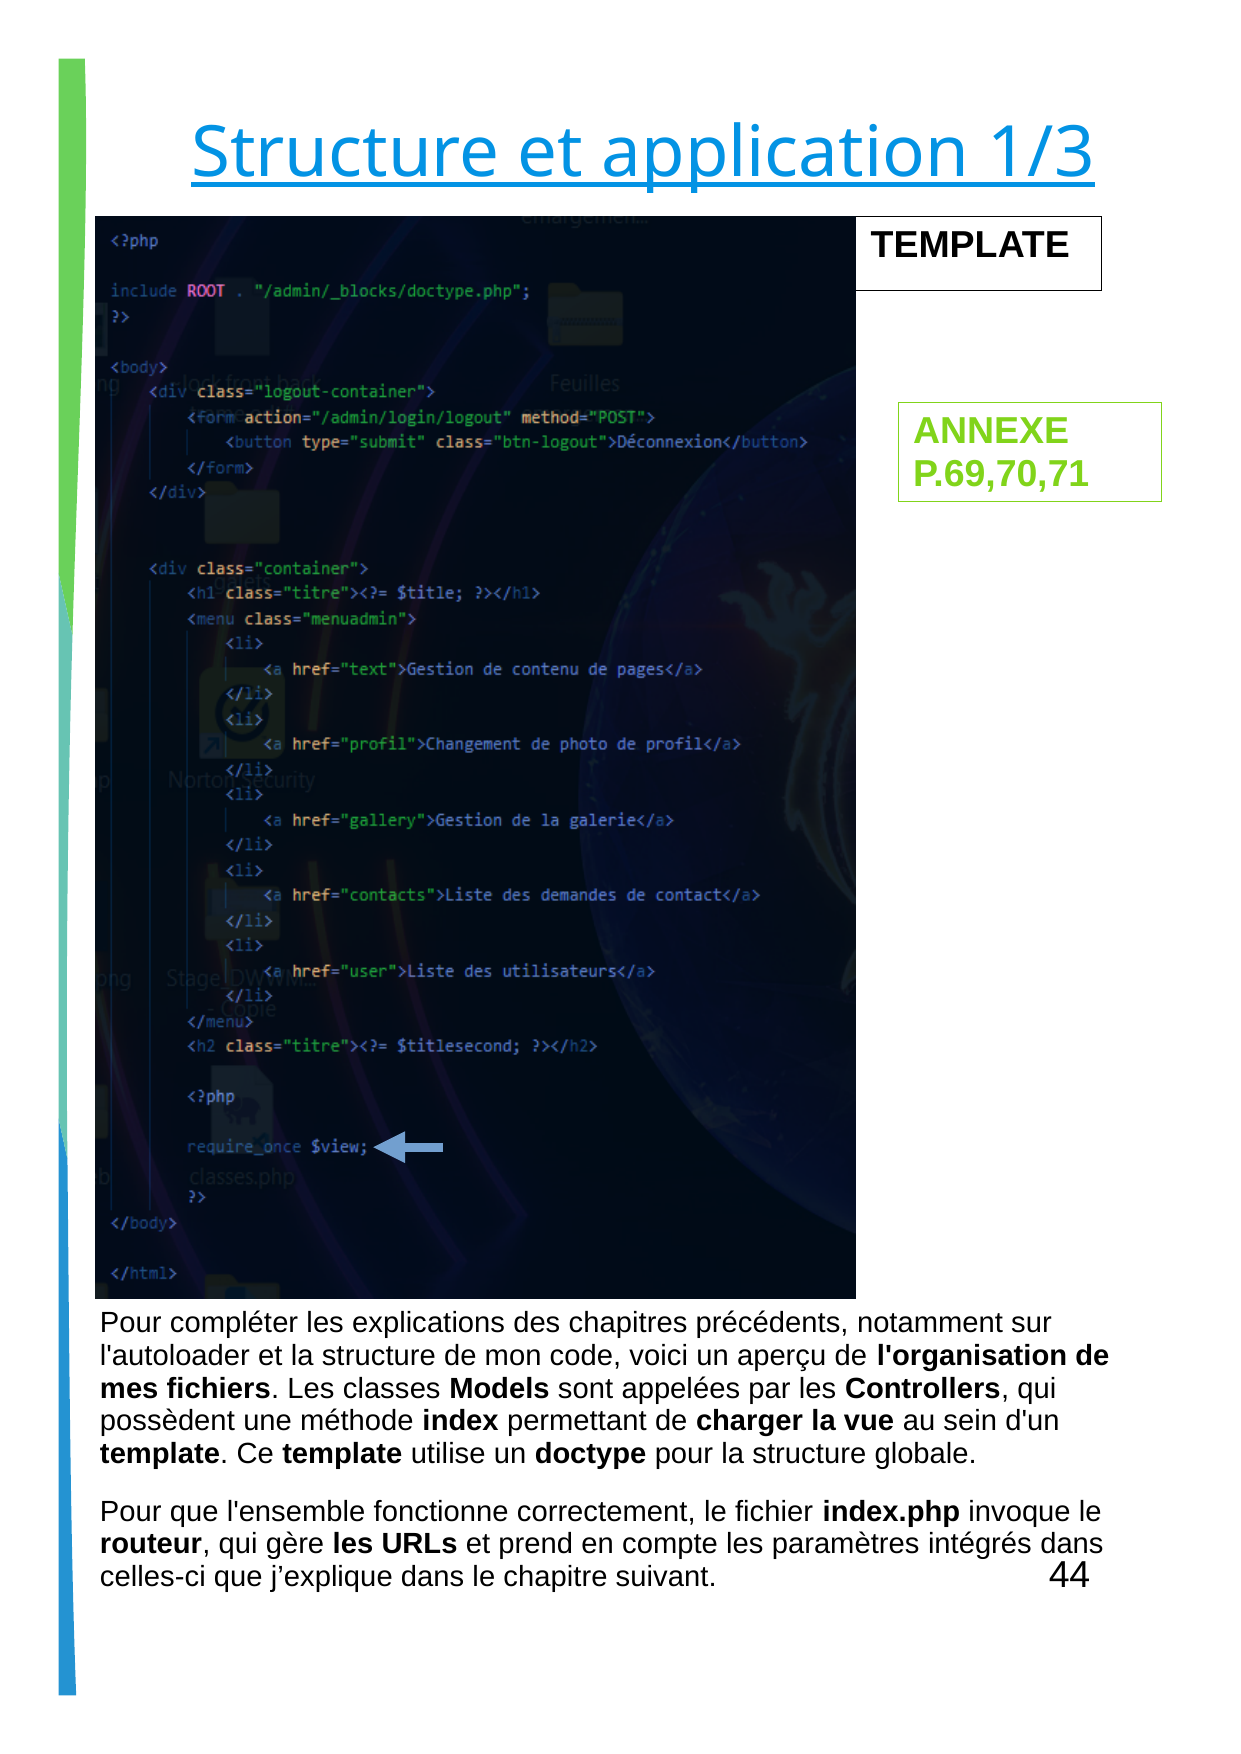

Structure et application 1/3
TEMPLATE
ANNEXE P.69,70,71
Pour compléter les explications des chapitres précédents, notamment sur l'autoloader et la structure de mon code, voici un aperçu de l'organisation de mes fichiers. Les classes Models sont appelées par les Controllers, qui possèdent une méthode index permettant de charger la vue au sein d'un template. Ce template utilise un doctype pour la structure globale.
Pour que l'ensemble fonctionne correctement, le fichier index.php invoque le routeur, qui gère les URLs et prend en compte les paramètres intégrés dans celles-ci que j’explique dans le chapitre suivant.